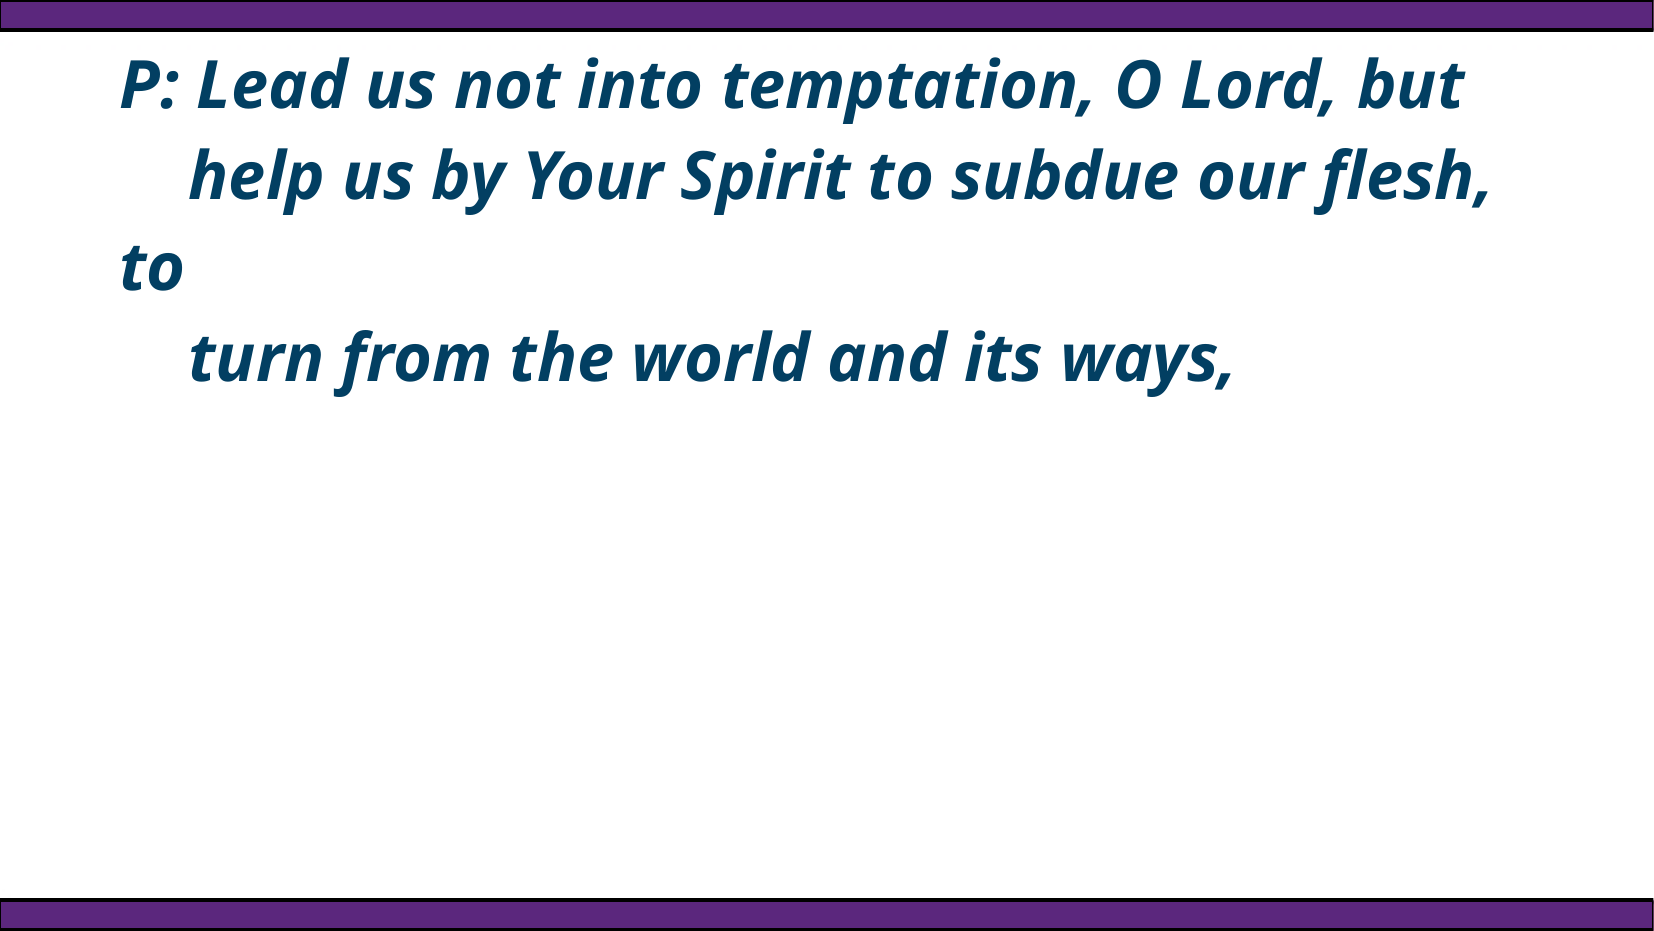

P: Lead us not into temptation, O Lord, but
 help us by Your Spirit to subdue our flesh, to
 turn from the world and its ways,